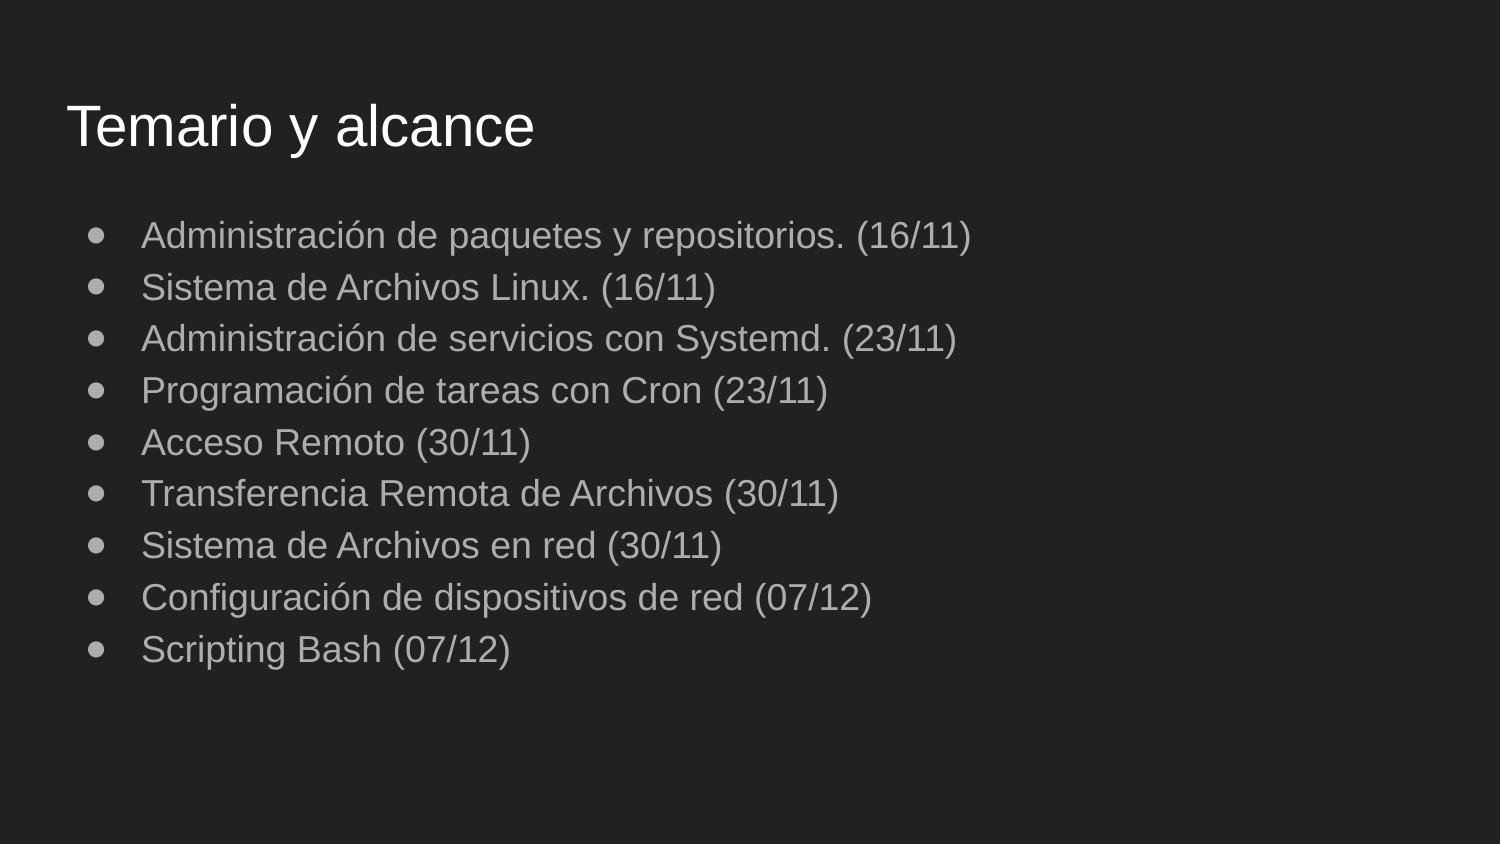

# Temario y alcance
Administración de paquetes y repositorios. (16/11)
Sistema de Archivos Linux. (16/11)
Administración de servicios con Systemd. (23/11)
Programación de tareas con Cron (23/11)
Acceso Remoto (30/11)
Transferencia Remota de Archivos (30/11)
Sistema de Archivos en red (30/11)
Configuración de dispositivos de red (07/12)
Scripting Bash (07/12)